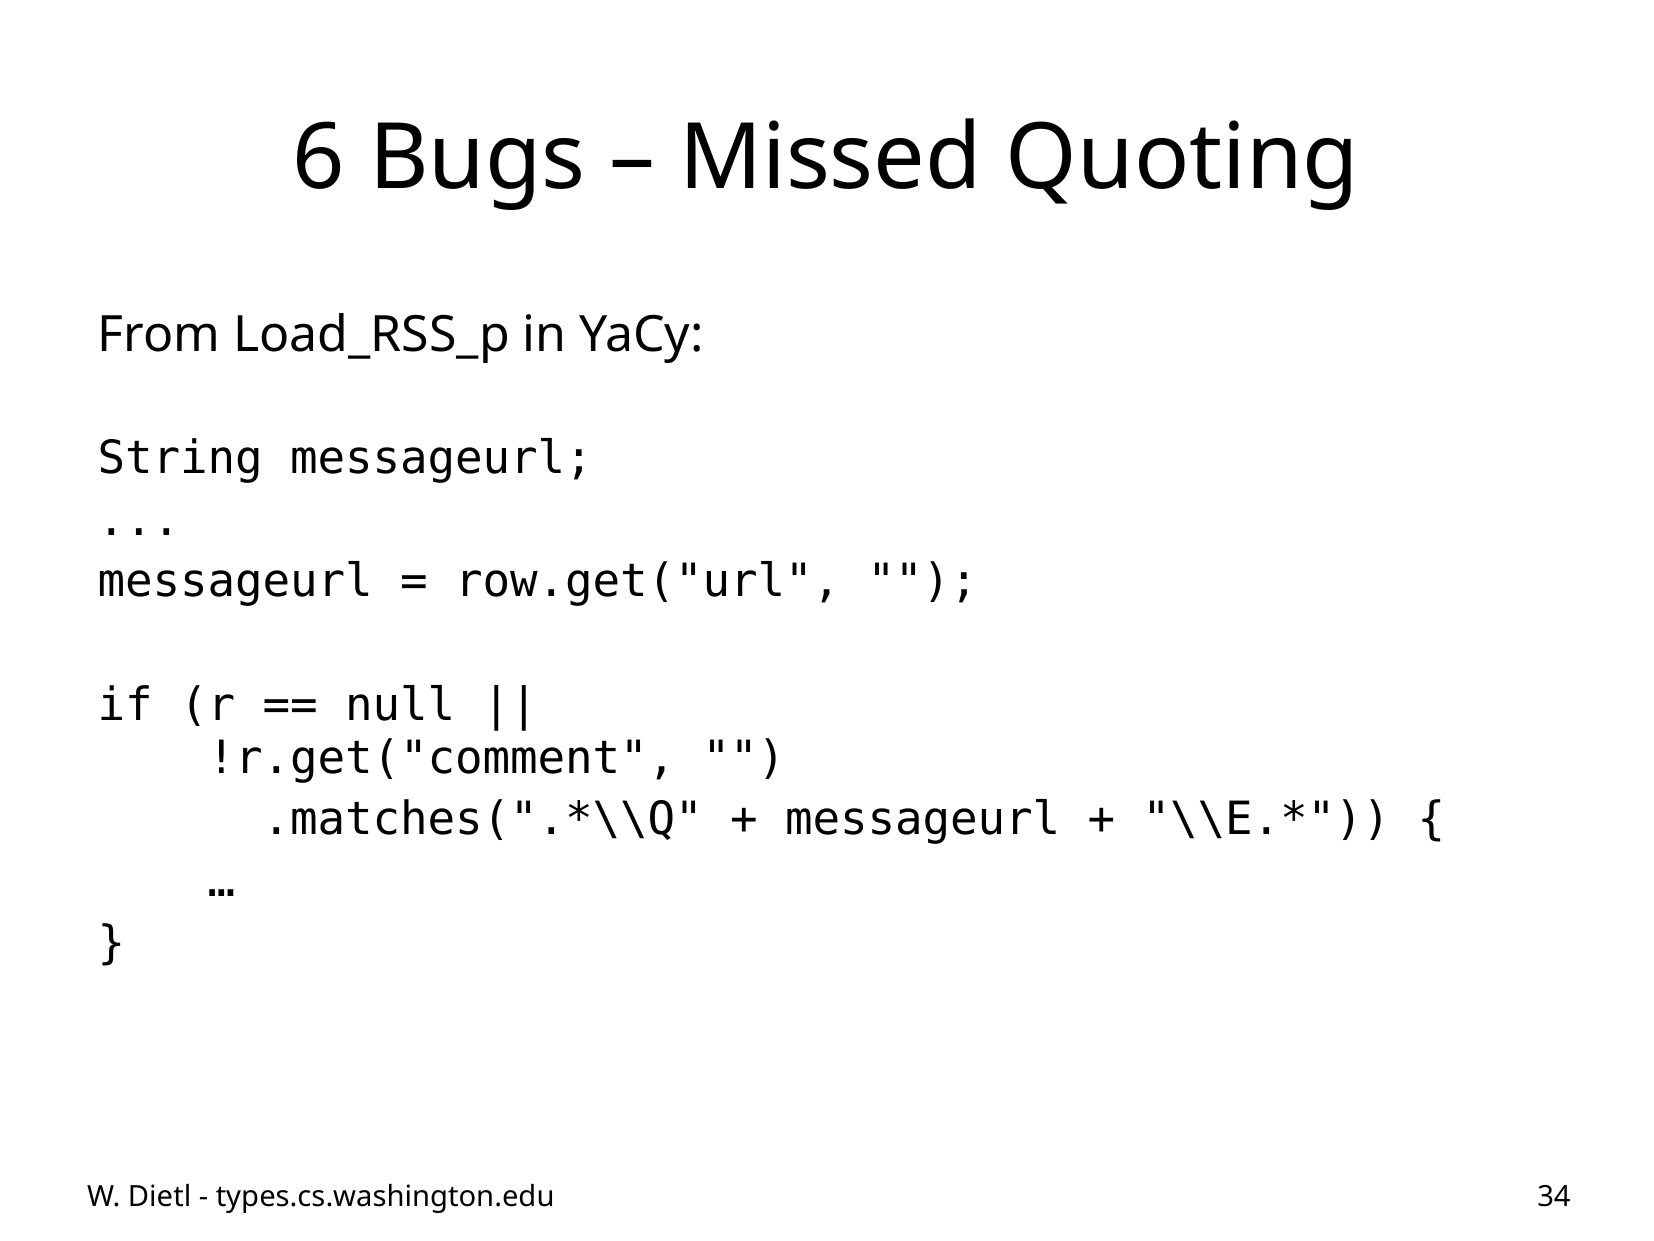

# 6 Bugs – Missed Quoting
From Load_RSS_p in YaCy:
String messageurl;
...
messageurl = row.get("url", "");
if (r == null ||
 !r.get("comment", "")
 .matches(".*\\Q" + messageurl + "\\E.*")) {
 …
}
W. Dietl - types.cs.washington.edu
34